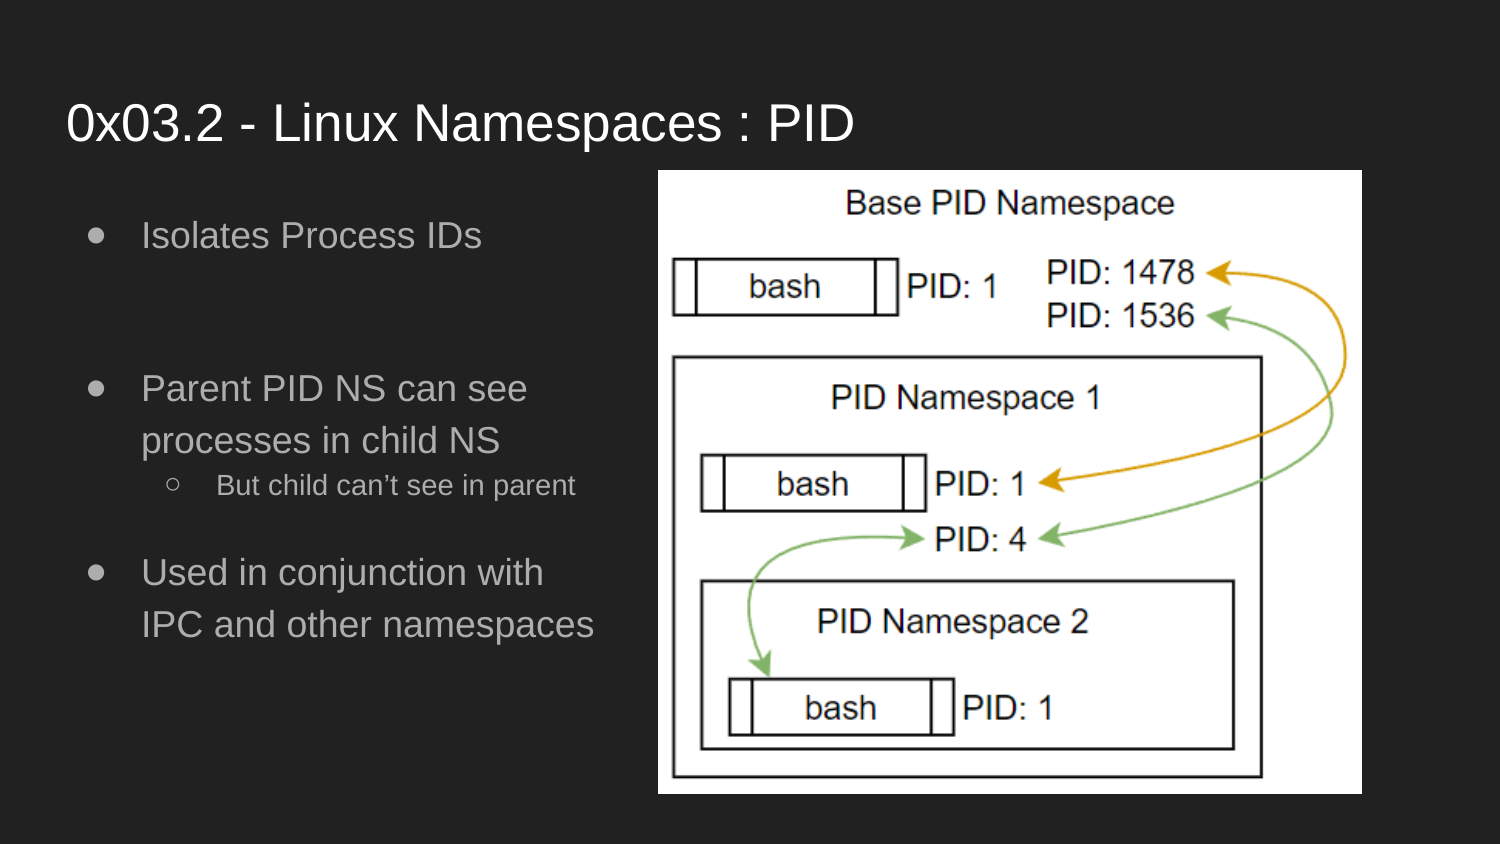

# 0x03.2 - Linux Namespaces : PID
Isolates Process IDs
Parent PID NS can see processes in child NS
But child can’t see in parent
Used in conjunction with IPC and other namespaces